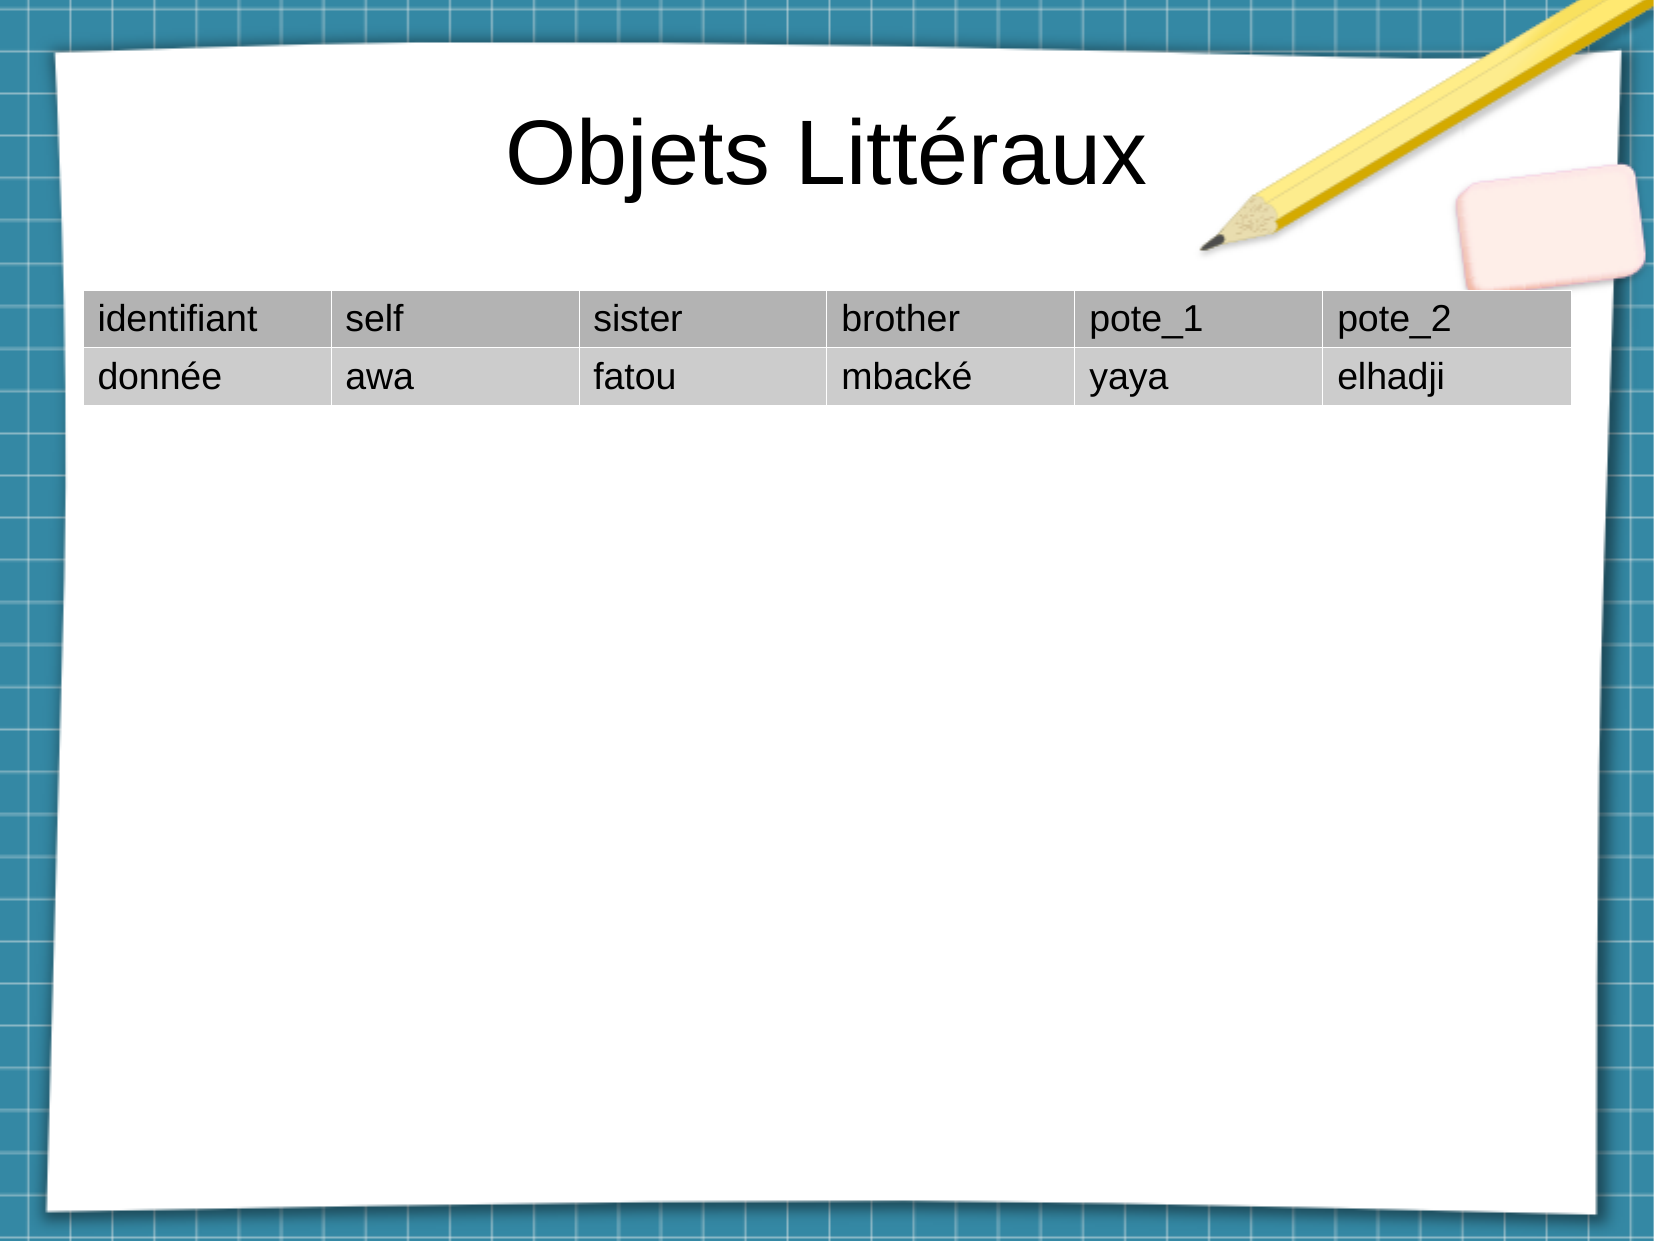

# Objets Littéraux
| identifiant | self | sister | brother | pote\_1 | pote\_2 |
| --- | --- | --- | --- | --- | --- |
| donnée | awa | fatou | mbacké | yaya | elhadji |